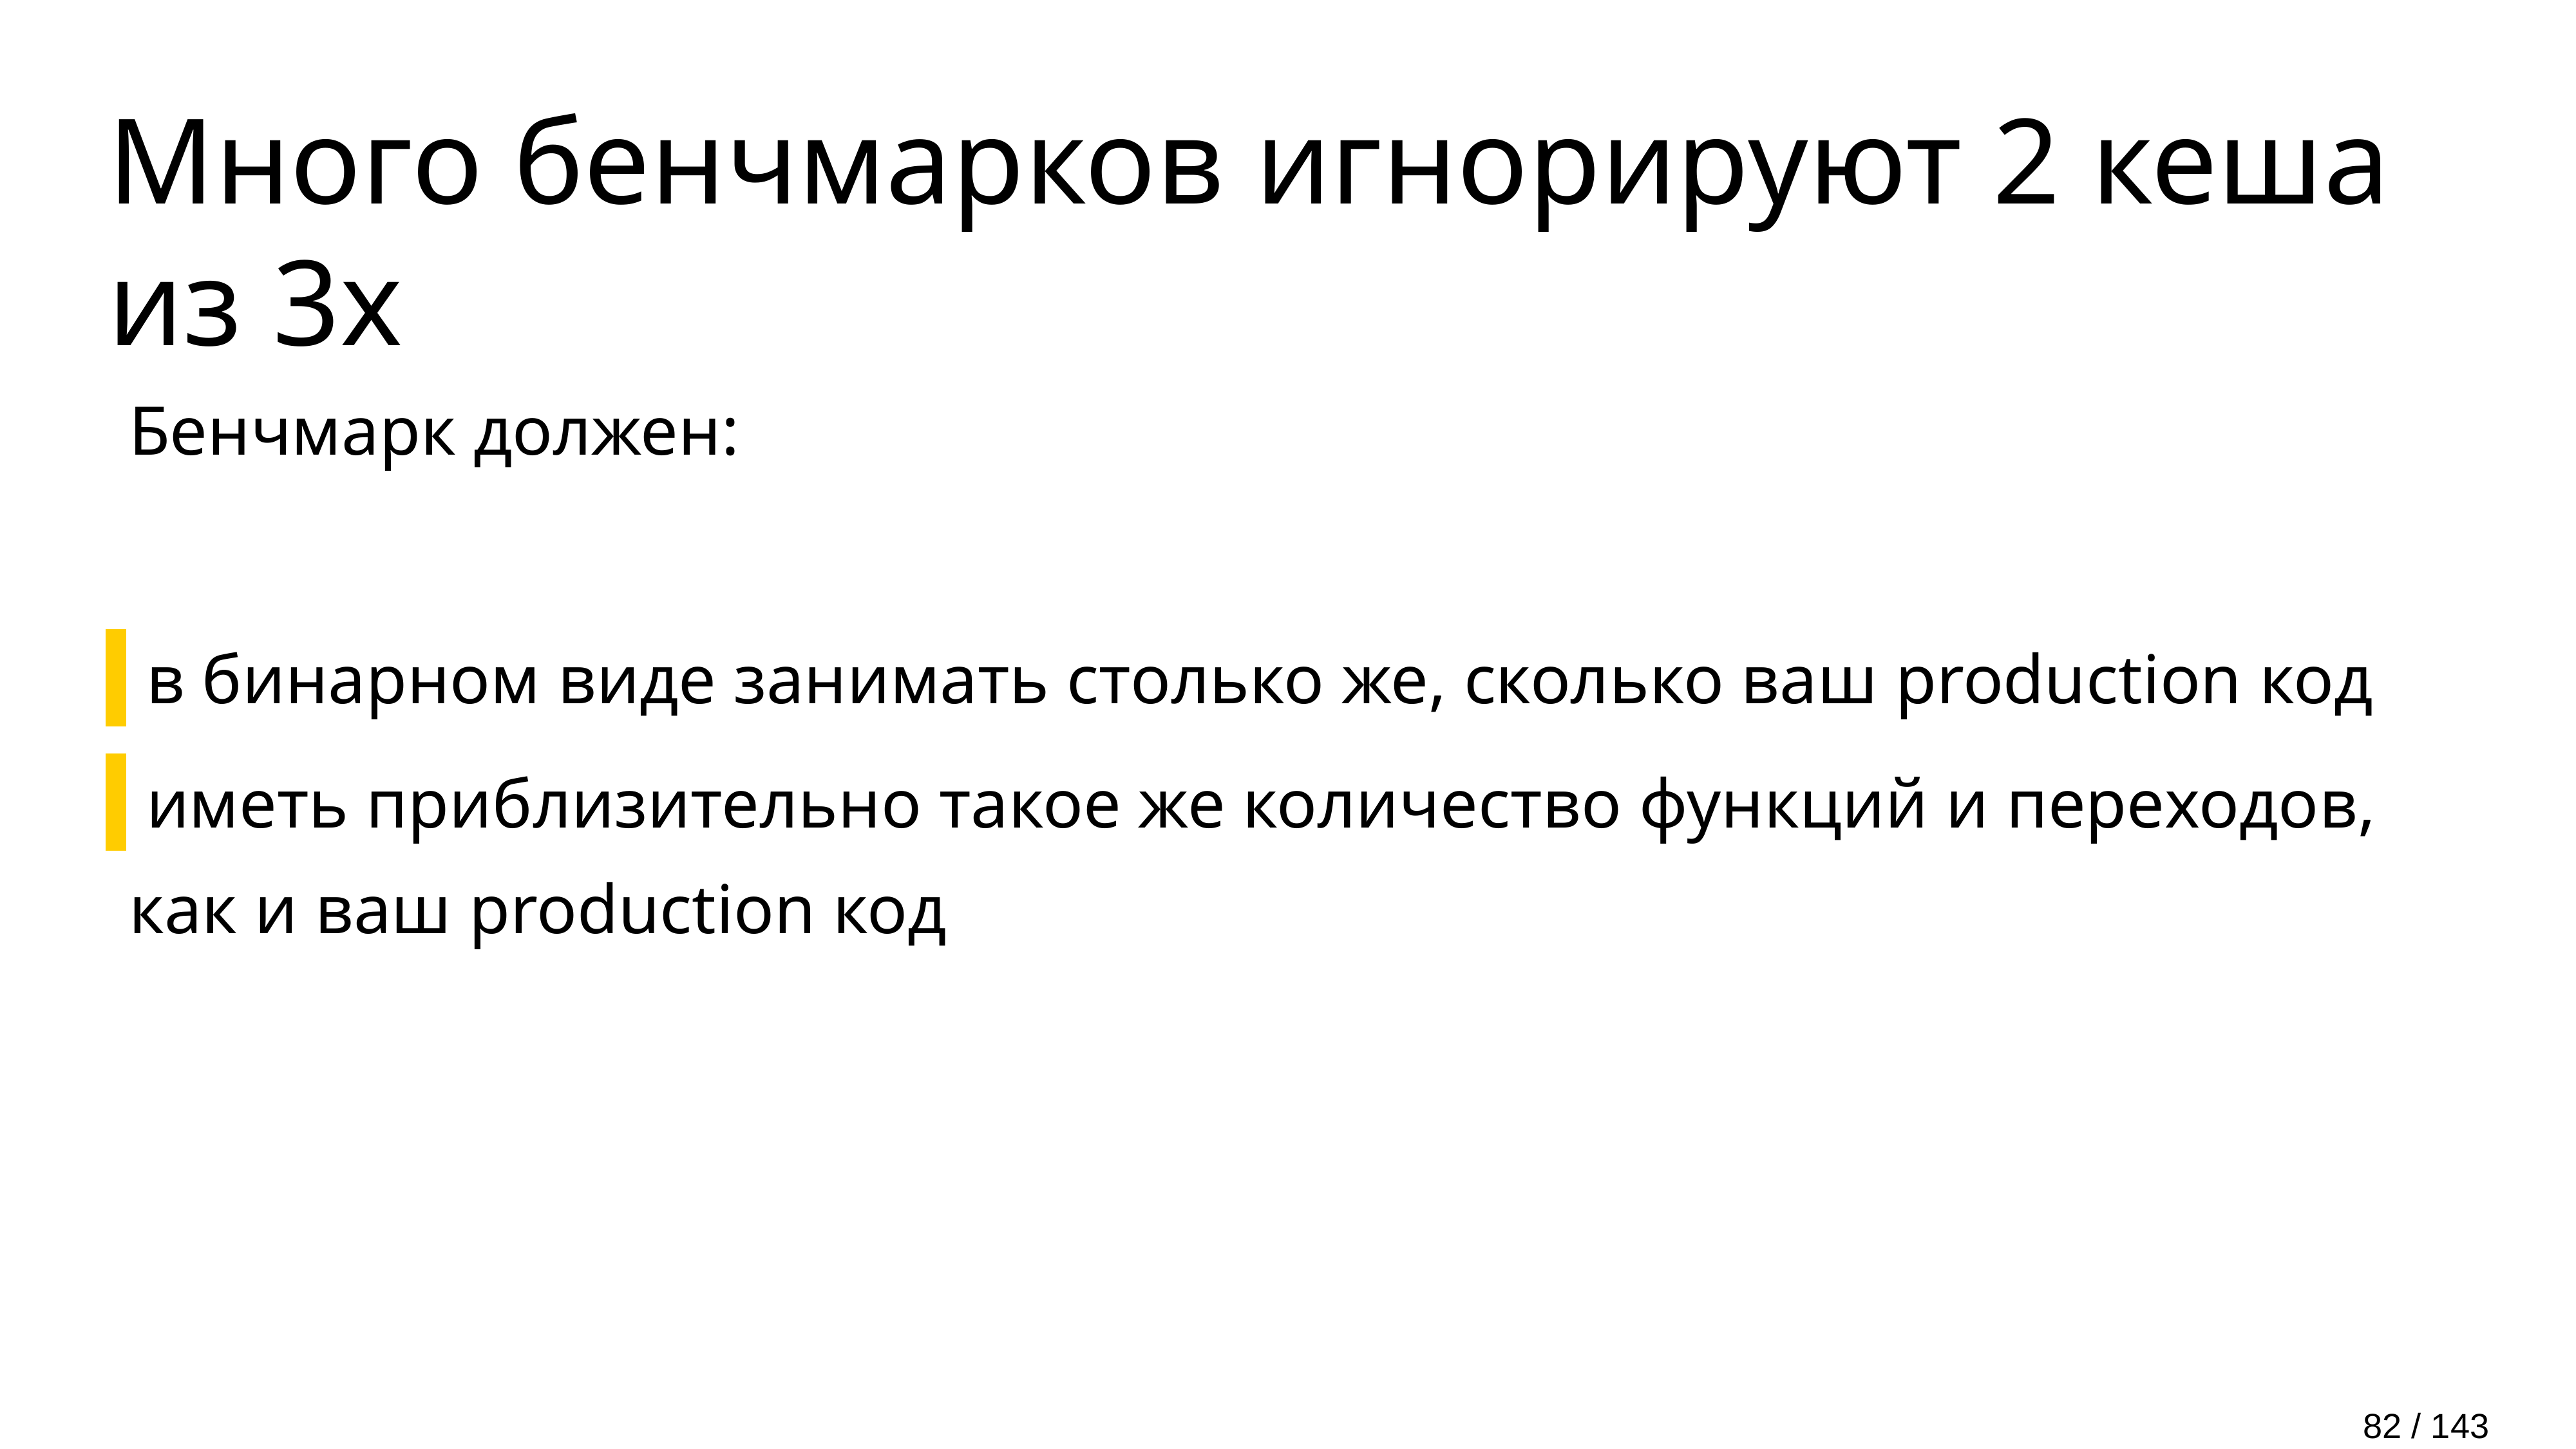

# Много бенчмарков игнорируют 2 кеша из 3х
Бенчмарк должен:
 в бинарном виде занимать столько же, сколько ваш production код
 иметь приблизительно такое же количество функций и переходов, как и ваш production код